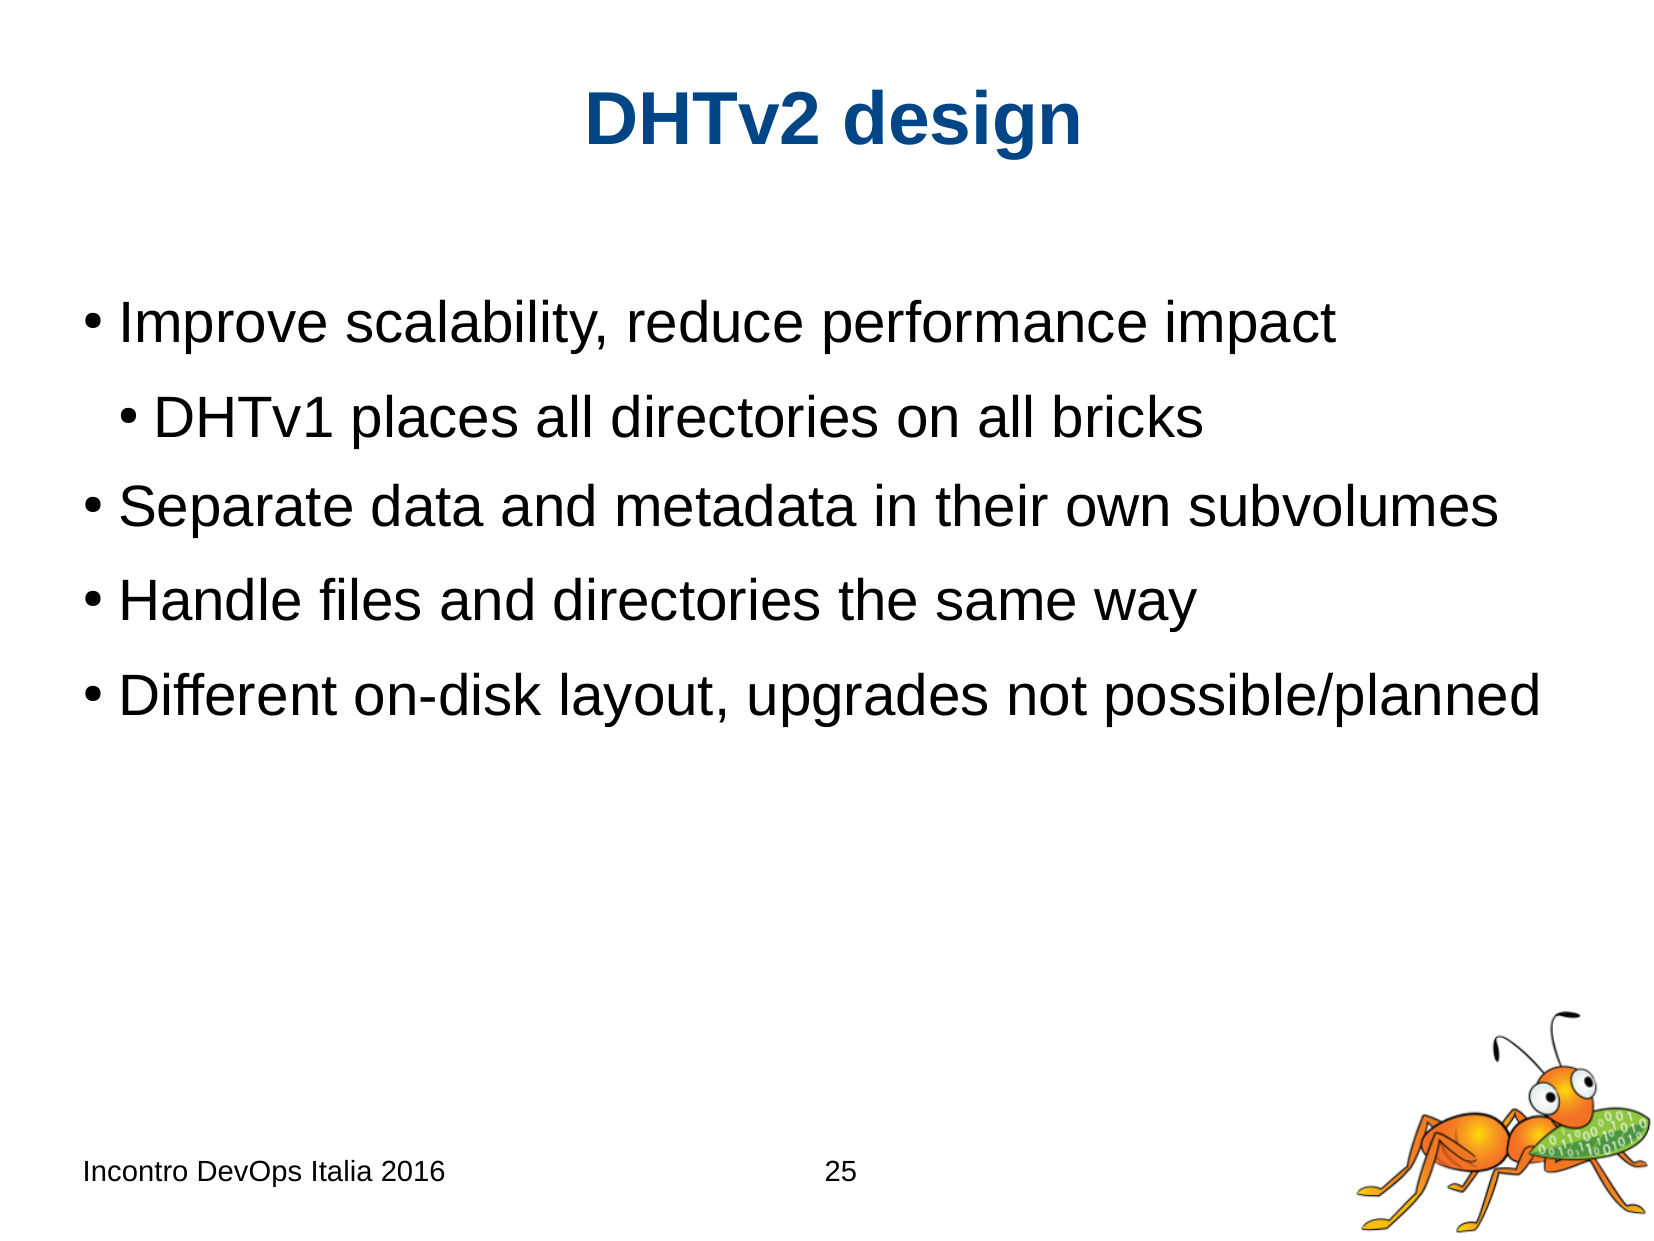

DHTv2 design
# Improve scalability, reduce performance impact
DHTv1 places all directories on all bricks
Separate data and metadata in their own subvolumes
Handle files and directories the same way
Different on-disk layout, upgrades not possible/planned
FOSDEM, 31 January 2015
25